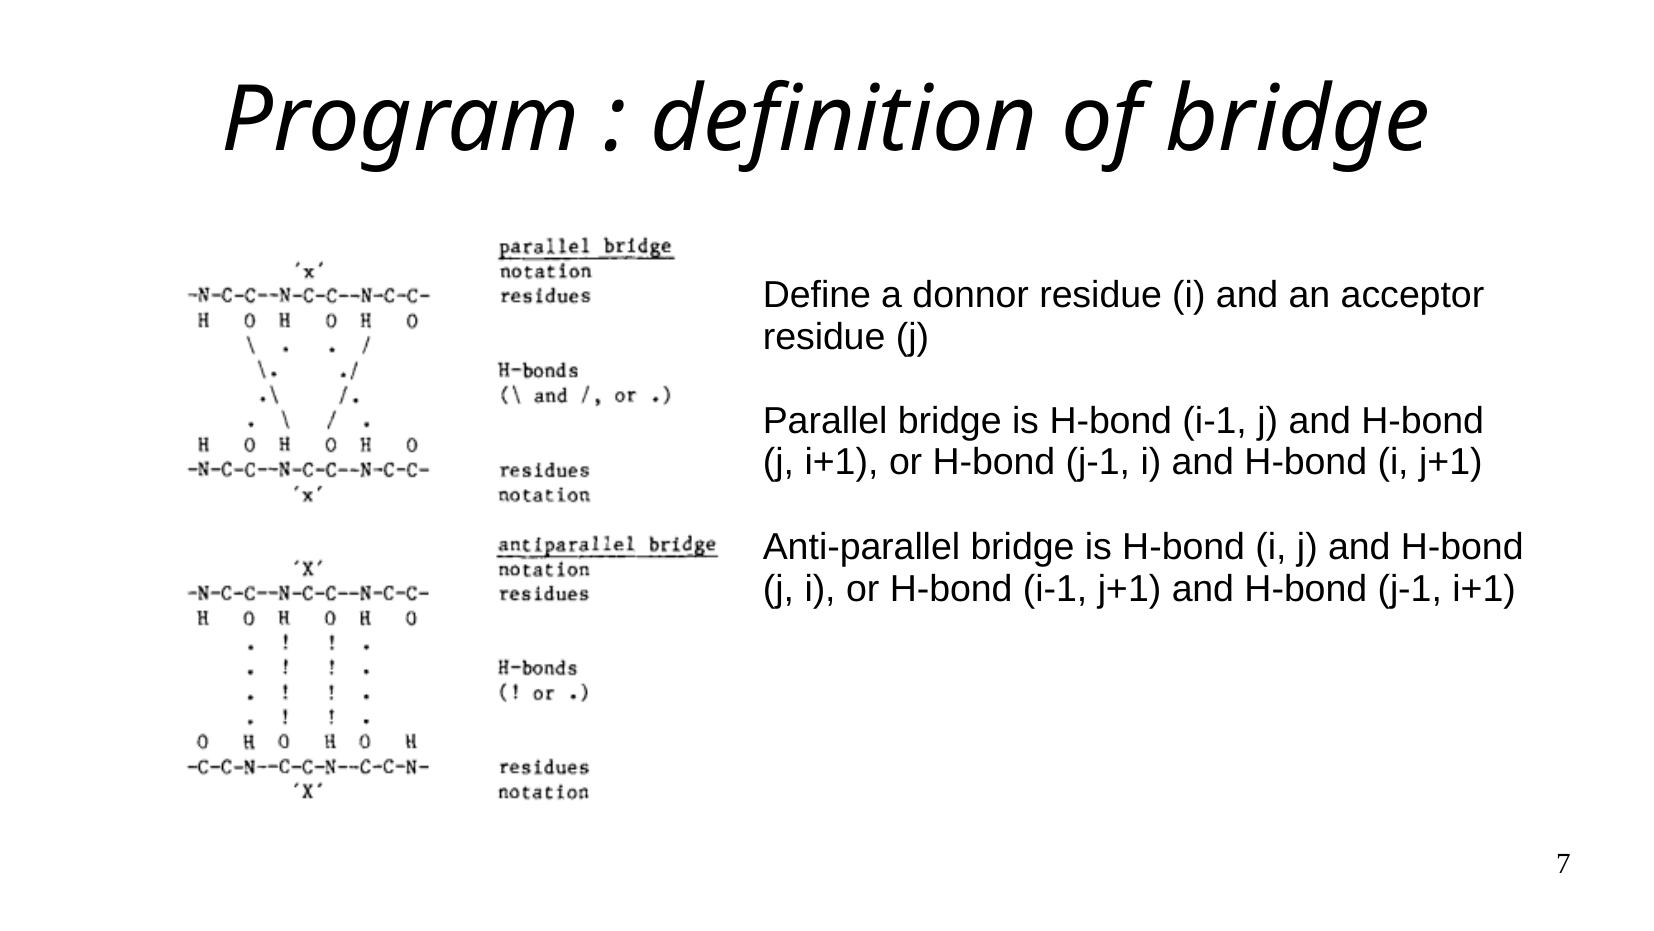

# Program : definition of bridge
Define a donnor residue (i) and an acceptor residue (j)
Parallel bridge is H-bond (i-1, j) and H-bond (j, i+1), or H-bond (j-1, i) and H-bond (i, j+1)
Anti-parallel bridge is H-bond (i, j) and H-bond (j, i), or H-bond (i-1, j+1) and H-bond (j-1, i+1)
7